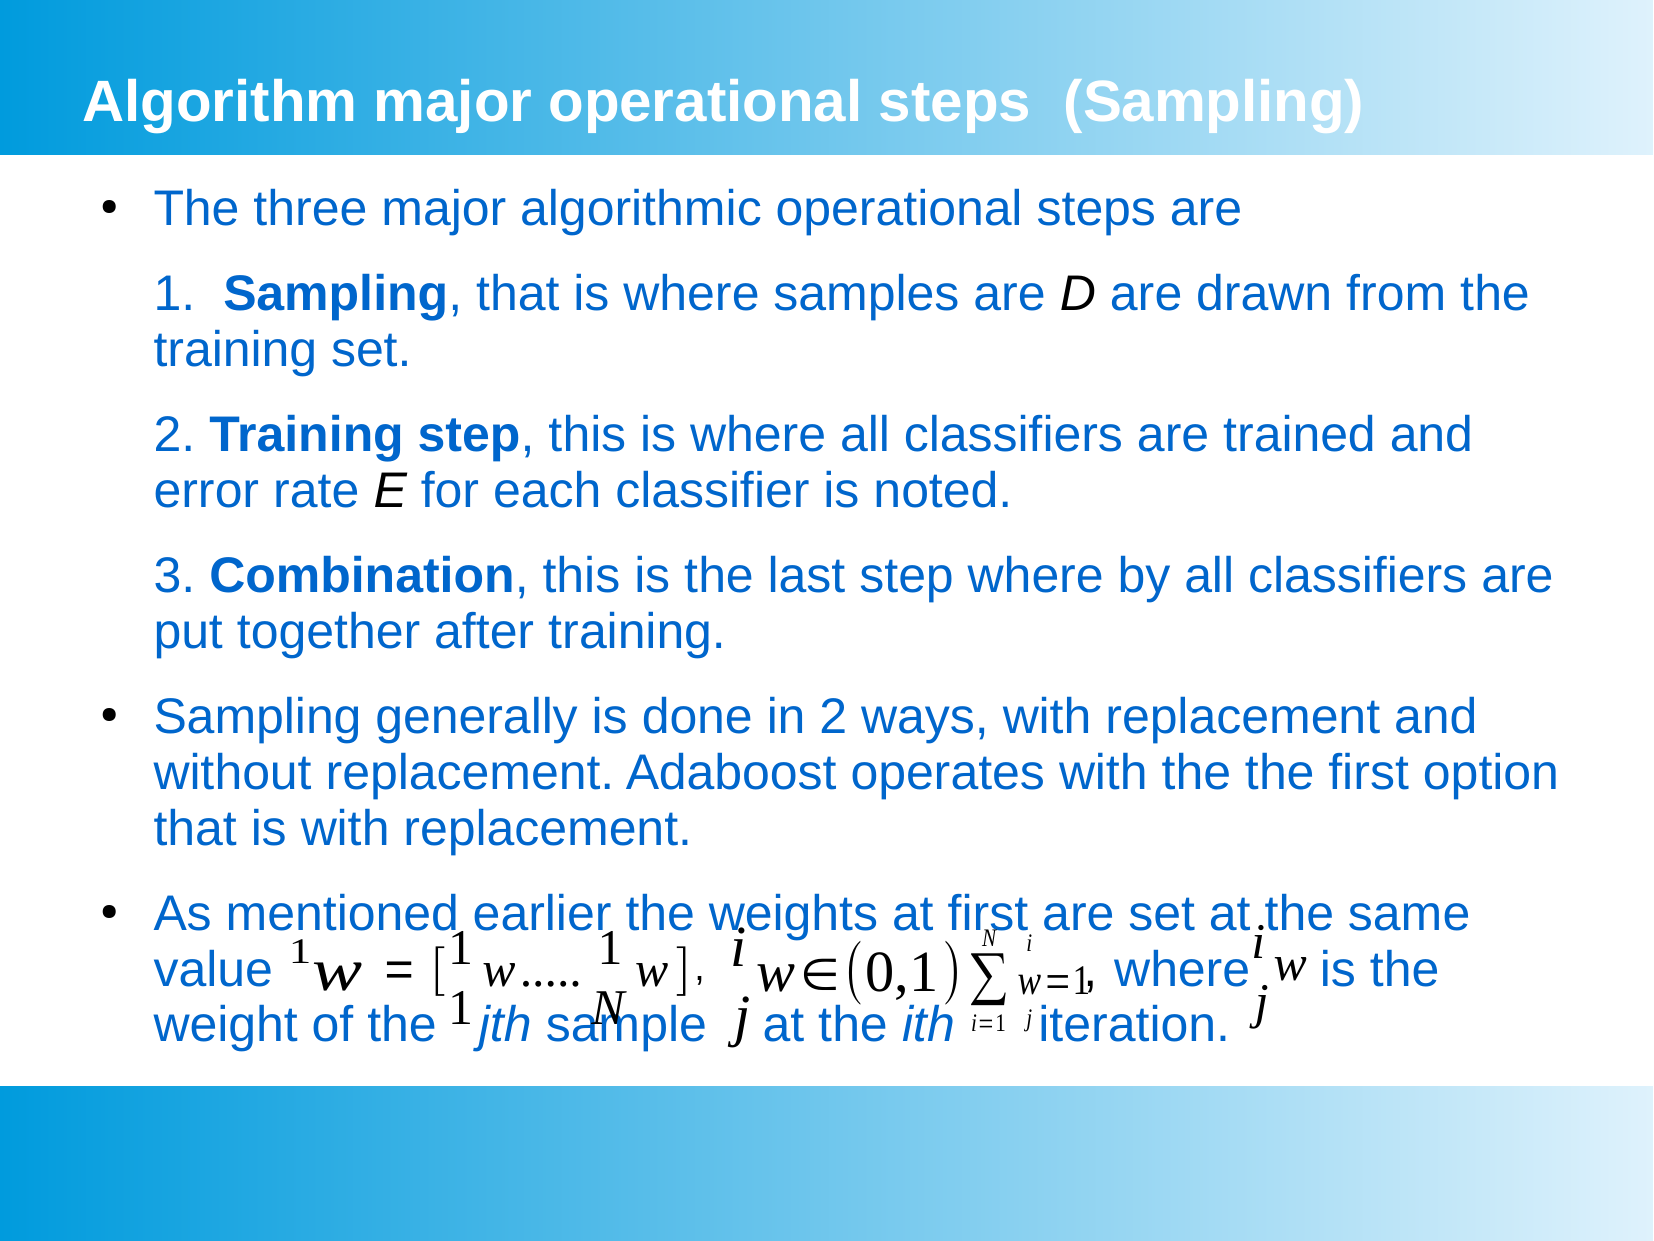

# Algorithm major operational steps (Sampling)
The three major algorithmic operational steps are
1. Sampling, that is where samples are D are drawn from the training set.
2. Training step, this is where all classifiers are trained and error rate E for each classifier is noted.
3. Combination, this is the last step where by all classifiers are put together after training.
Sampling generally is done in 2 ways, with replacement and without replacement. Adaboost operates with the the first option that is with replacement.
As mentioned earlier the weights at first are set at the same value = , where is the weight of the jth sample at the ith iteration.